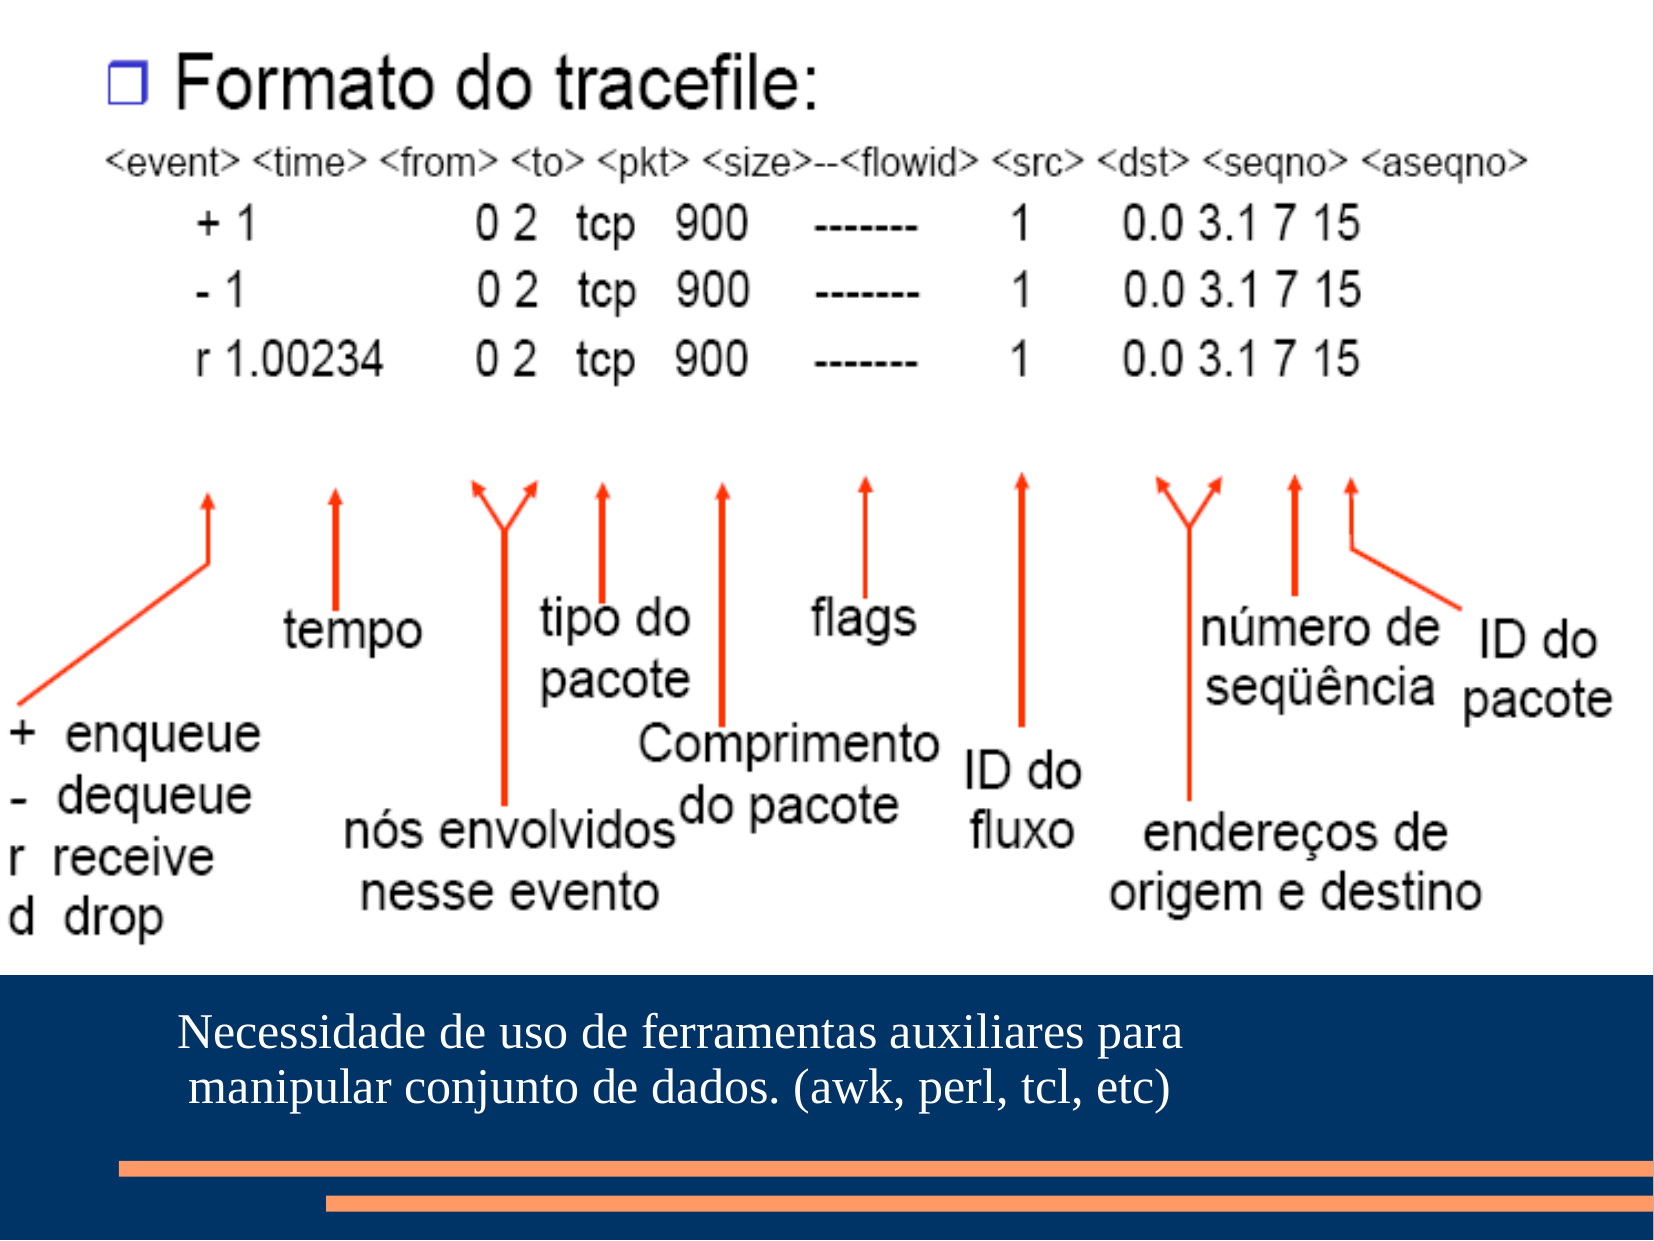

Necessidade de uso de ferramentas auxiliares para
manipular conjunto de dados. (awk, perl, tcl, etc)